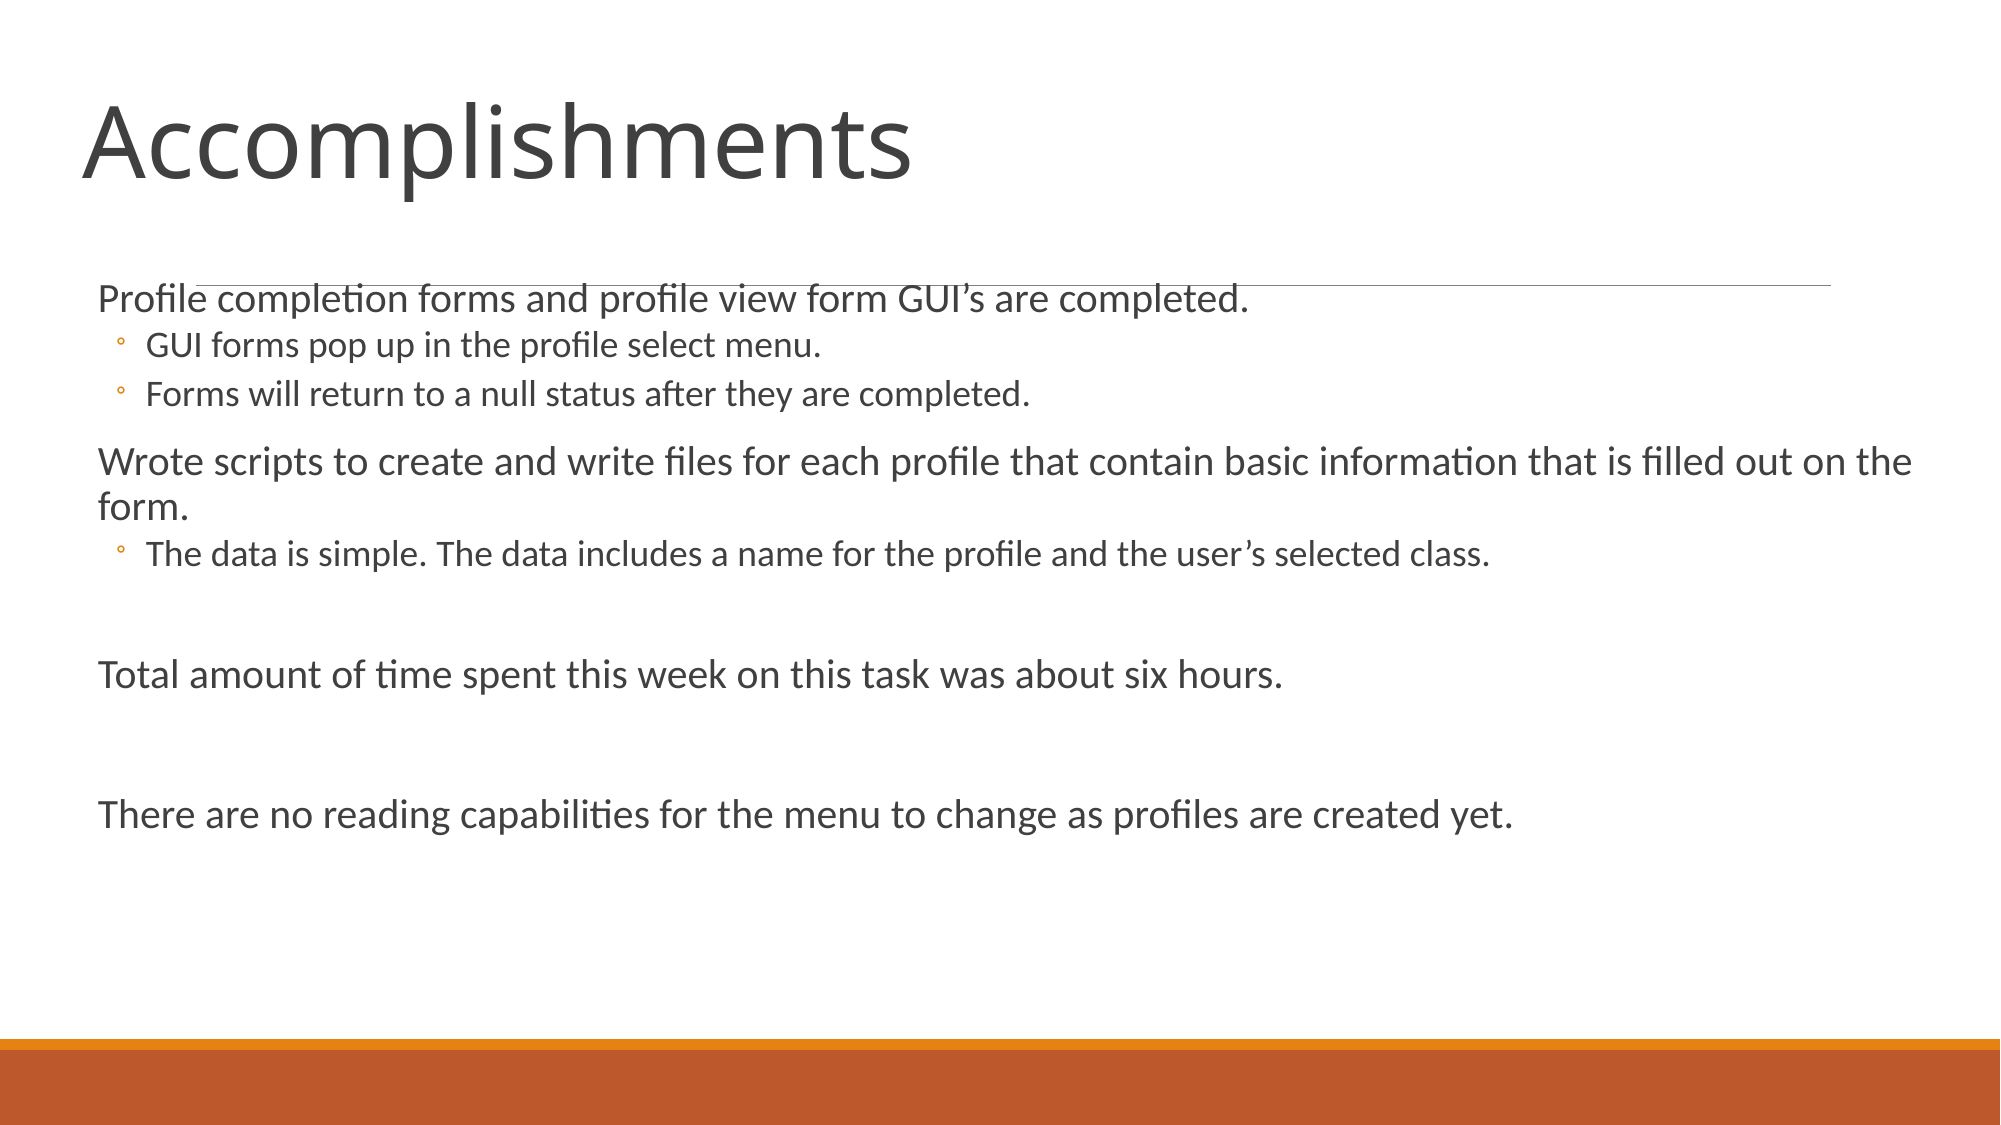

# Accomplishments
Profile completion forms and profile view form GUI’s are completed.
GUI forms pop up in the profile select menu.
Forms will return to a null status after they are completed.
Wrote scripts to create and write files for each profile that contain basic information that is filled out on the form.
The data is simple. The data includes a name for the profile and the user’s selected class.
Total amount of time spent this week on this task was about six hours.
There are no reading capabilities for the menu to change as profiles are created yet.